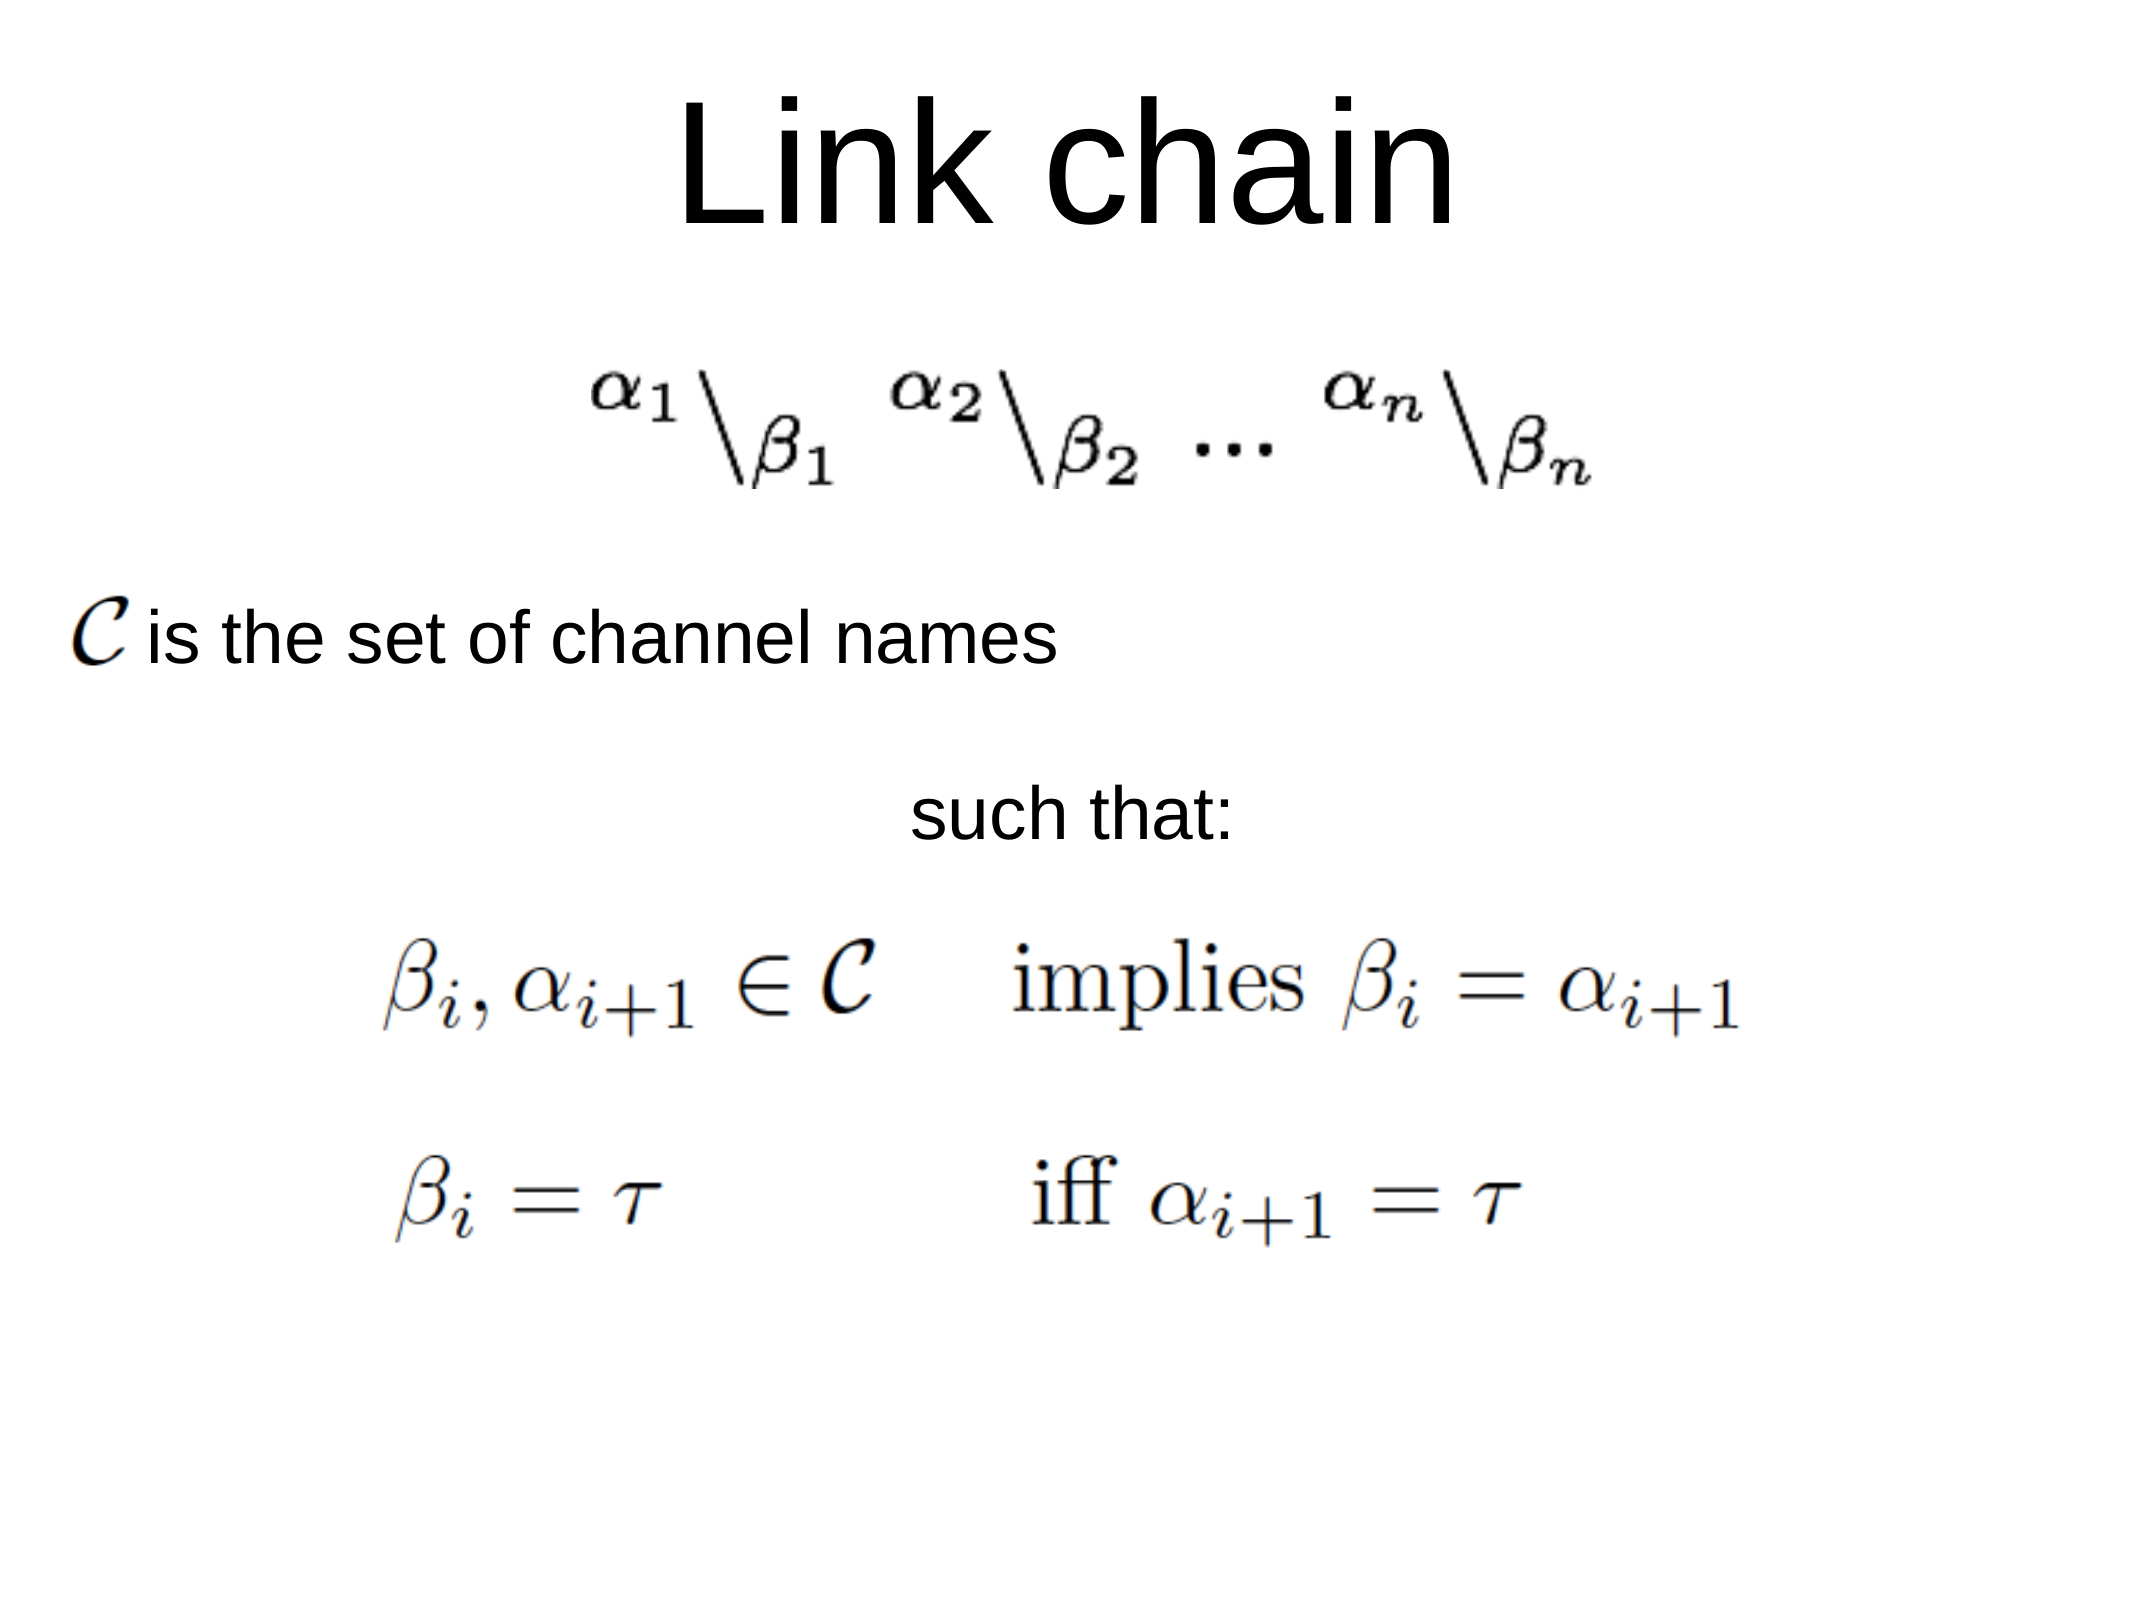

# Link chain
is the set of channel names
such that:
9